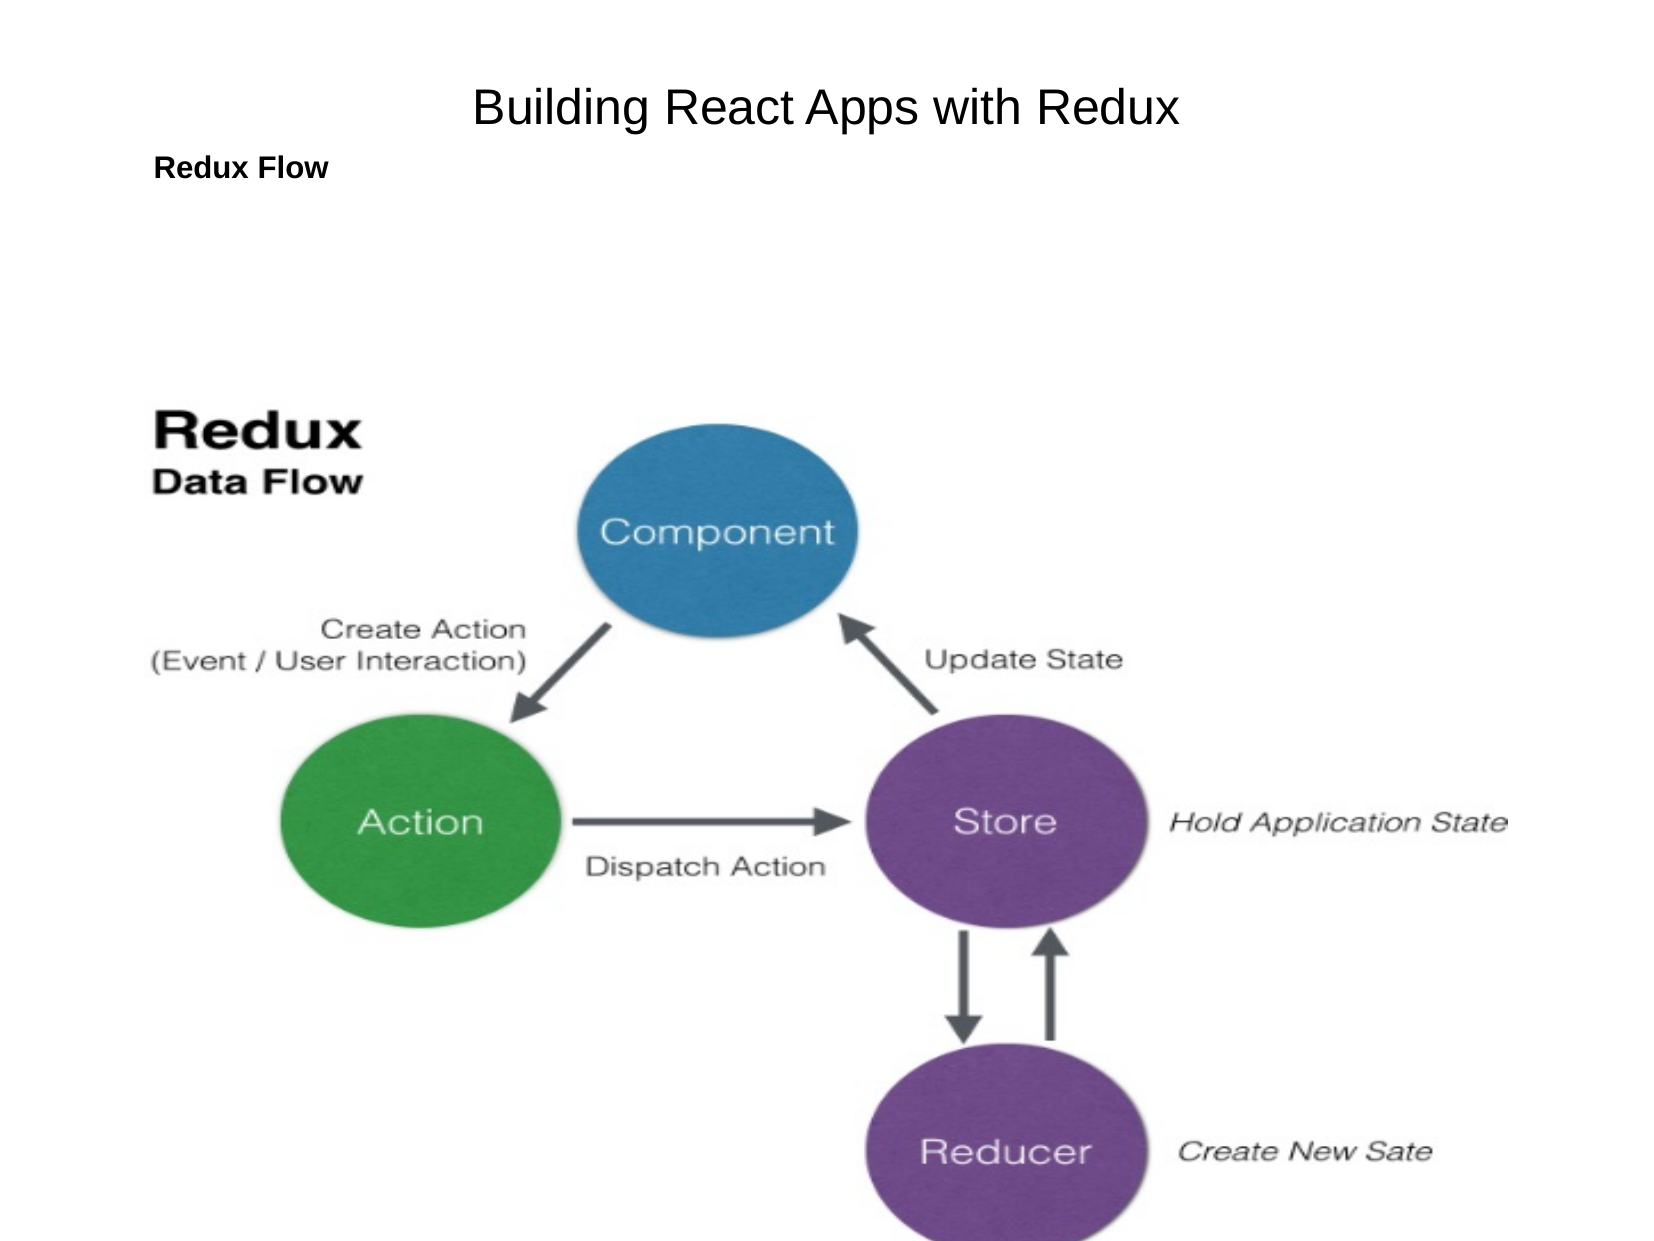

# Building React Apps with Redux
Redux Flow